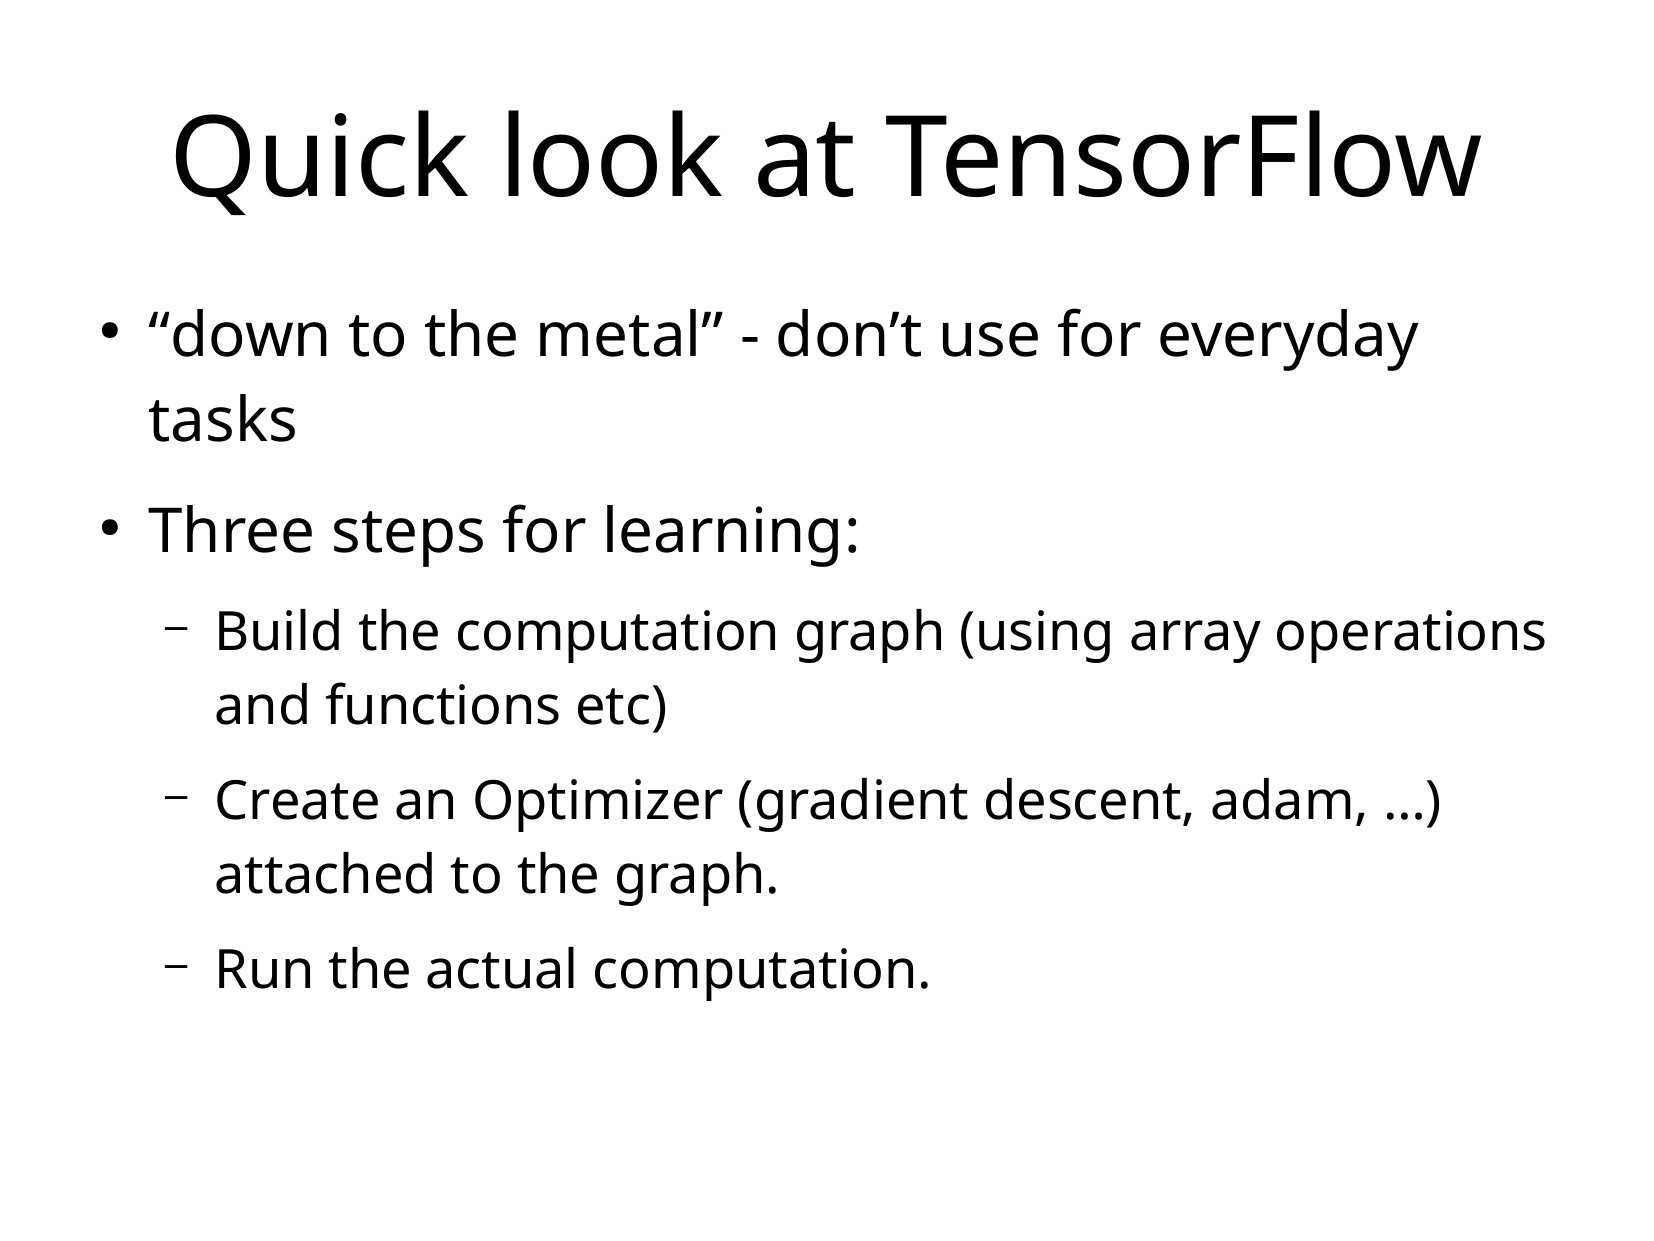

# Quick look at TensorFlow
“down to the metal” - don’t use for everyday tasks
Three steps for learning:
Build the computation graph (using array operations and functions etc)
Create an Optimizer (gradient descent, adam, …) attached to the graph.
Run the actual computation.